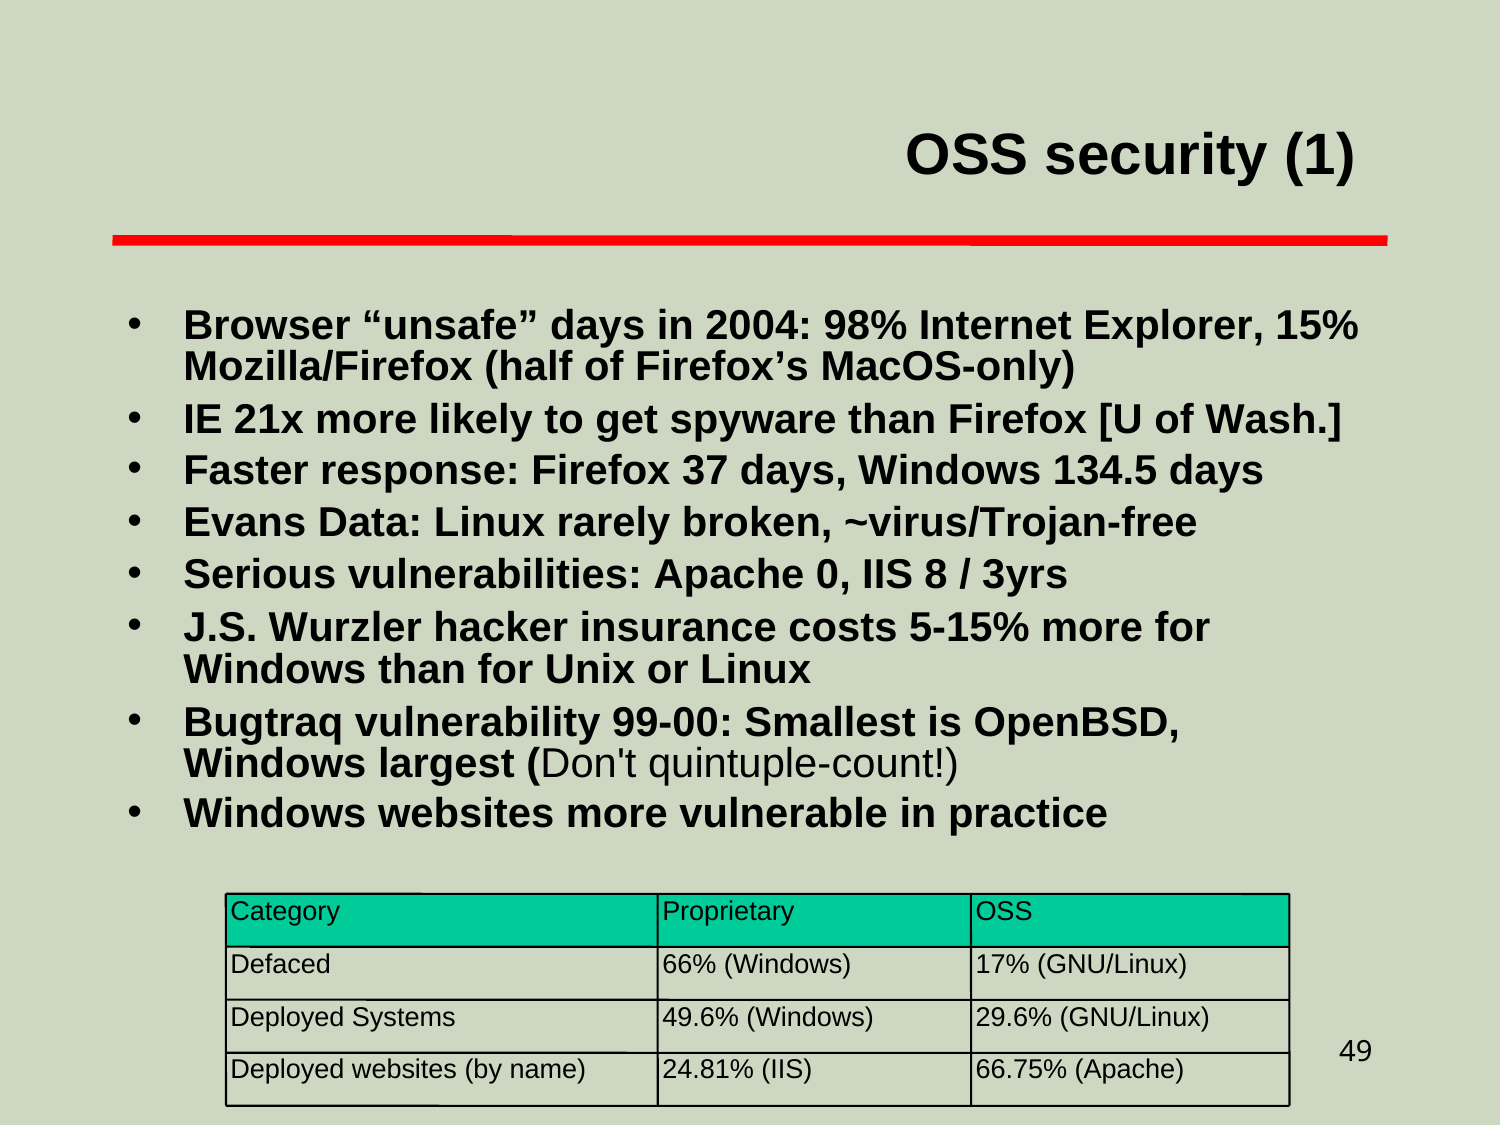

# OSS security (1)
Browser “unsafe” days in 2004: 98% Internet Explorer, 15% Mozilla/Firefox (half of Firefox’s MacOS-only)
IE 21x more likely to get spyware than Firefox [U of Wash.]
Faster response: Firefox 37 days, Windows 134.5 days
Evans Data: Linux rarely broken, ~virus/Trojan-free
Serious vulnerabilities: Apache 0, IIS 8 / 3yrs
J.S. Wurzler hacker insurance costs 5-15% more for Windows than for Unix or Linux
Bugtraq vulnerability 99-00: Smallest is OpenBSD, Windows largest (Don't quintuple-count!)
Windows websites more vulnerable in practice
Category
Proprietary
OSS
Defaced
66% (Windows)
17% (GNU/Linux)
Deployed Systems
49.6% (Windows)
29.6% (GNU/Linux)
Deployed websites (by name)
24.81% (IIS)
66.75% (Apache)